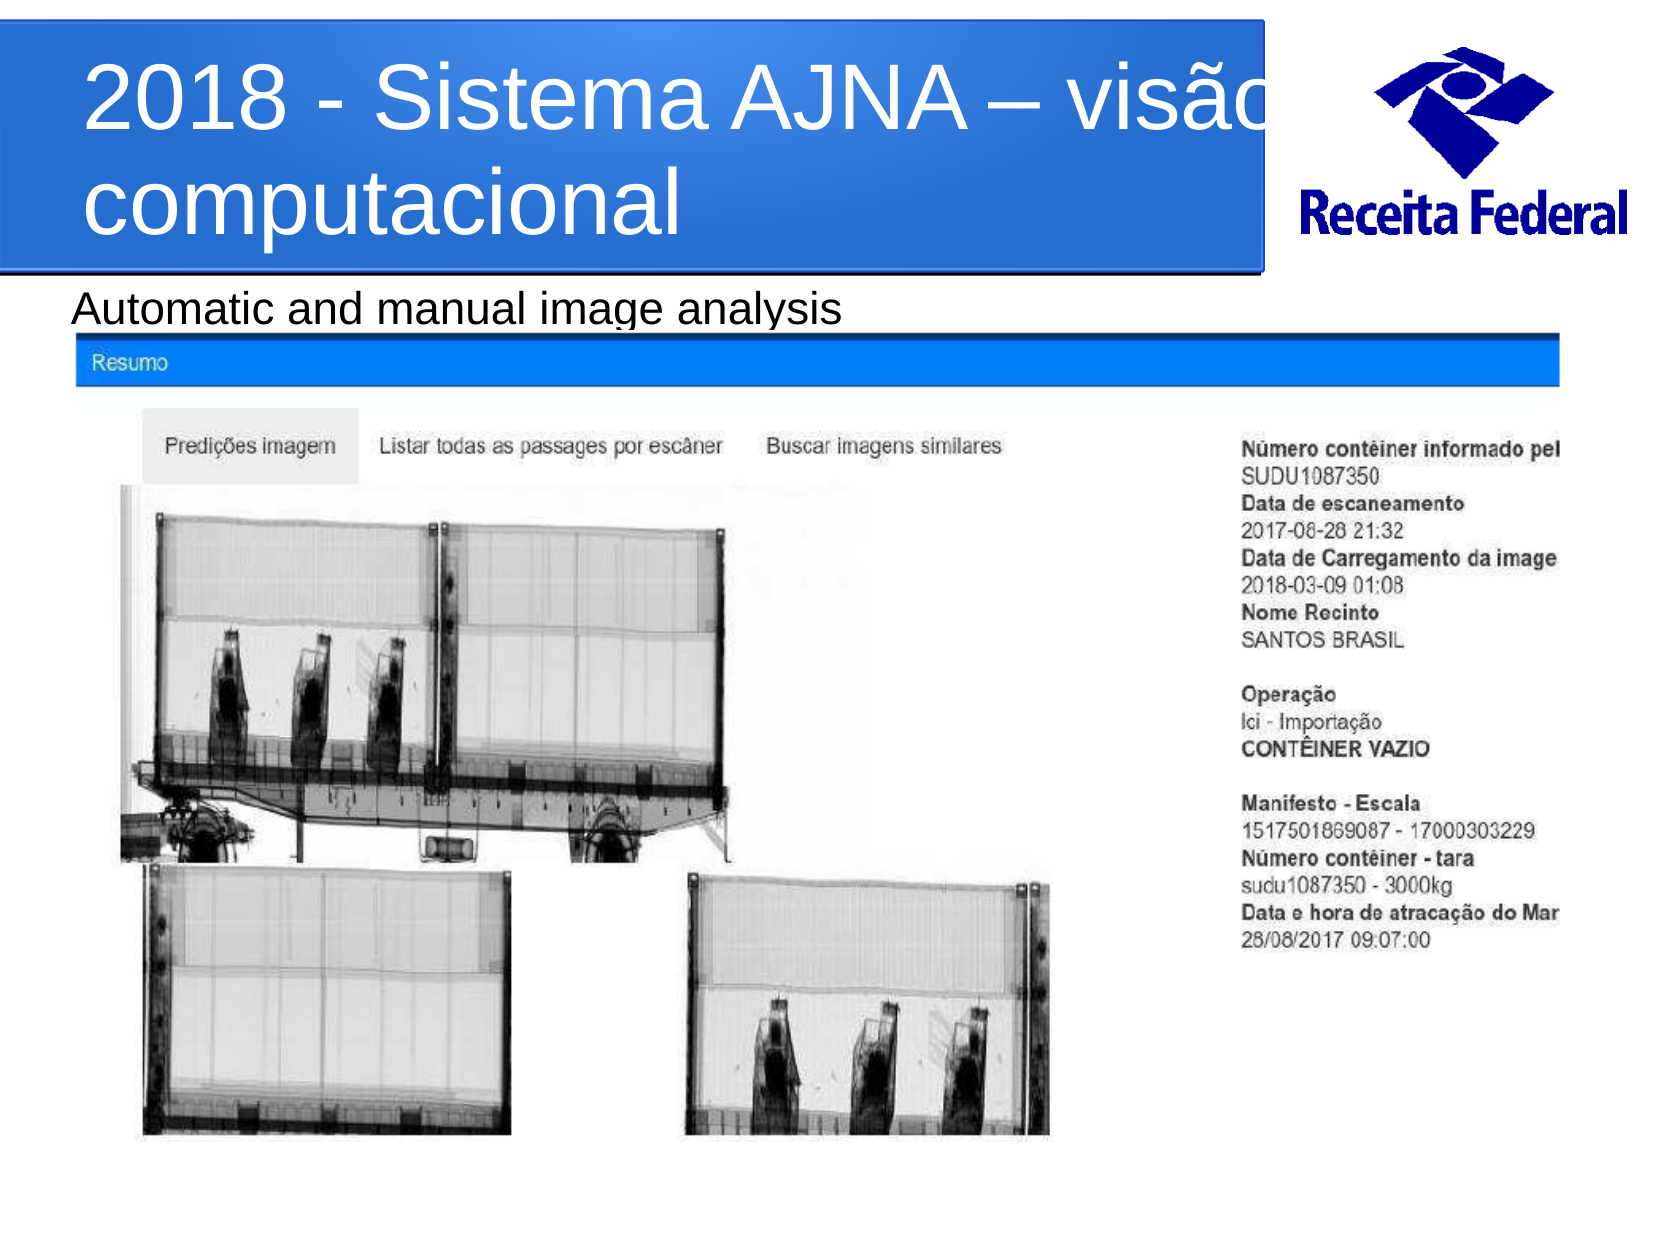

# 2018 - Sistema AJNA – visão computacional
Automatic and manual image analysis